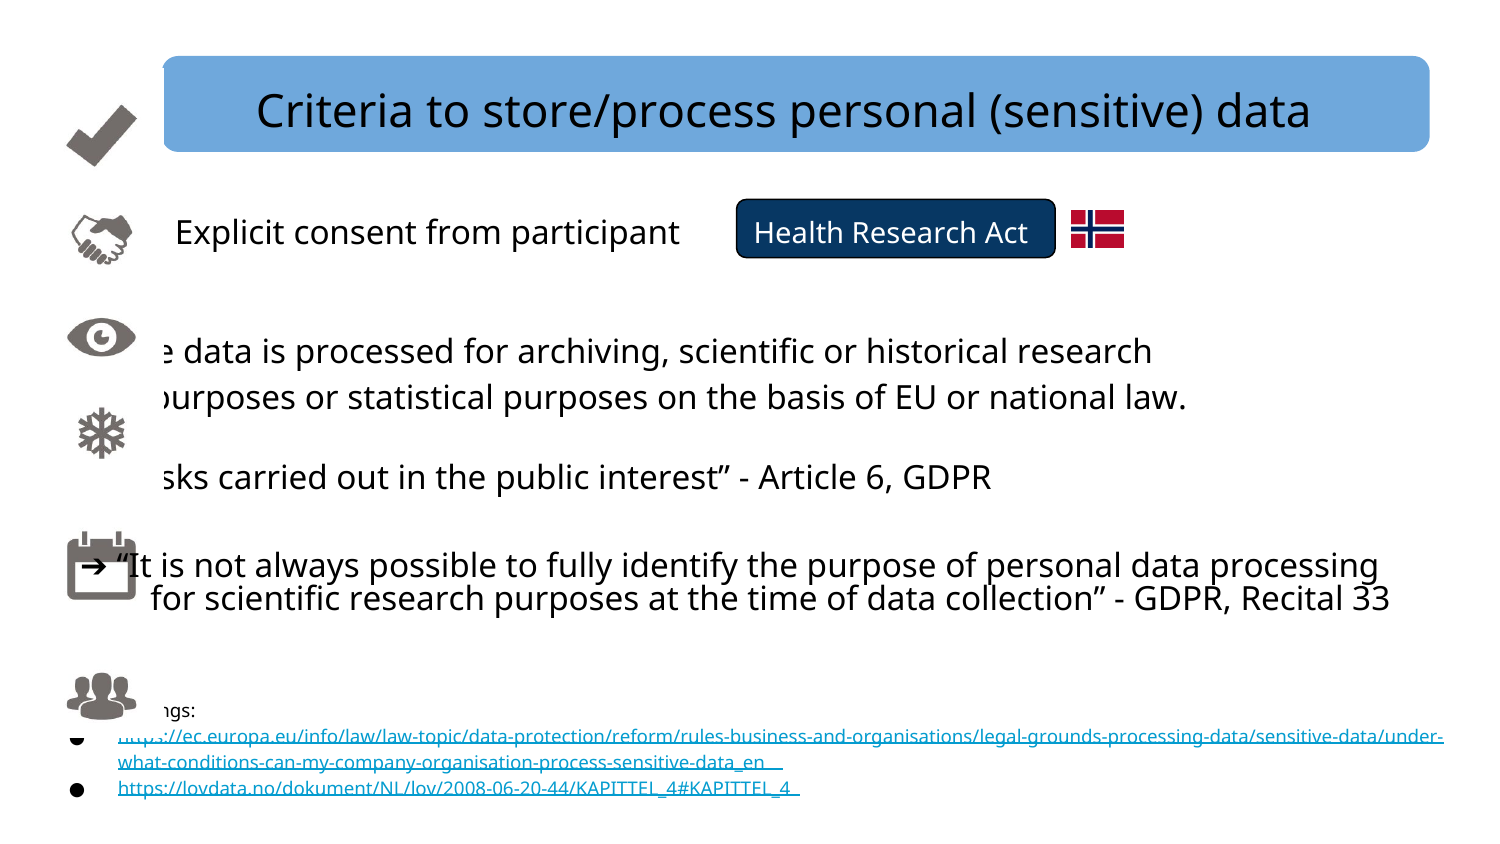

Criteria to store/process personal (sensitive) data
Explicit consent from participant
Health Research Act
➔ The data is processed for archiving, scientific or historical research
purposes or statistical purposes on the basis of EU or national law.
➔ “Tasks carried out in the public interest” - Article 6, GDPR
➔ “It is not always possible to fully identify the purpose of personal data processing
for scientific research purposes at the time of data collection” - GDPR, Recital 33
Further readings:
●
https://ec.europa.eu/info/law/law-topic/data-protection/reform/rules-business-and-organisations/legal-grounds-processing-data/sensitive-data/under-
what-conditions-can-my-company-organisation-process-sensitive-data_en
●
https://lovdata.no/dokument/NL/lov/2008-06-20-44/KAPITTEL_4#KAPITTEL_4